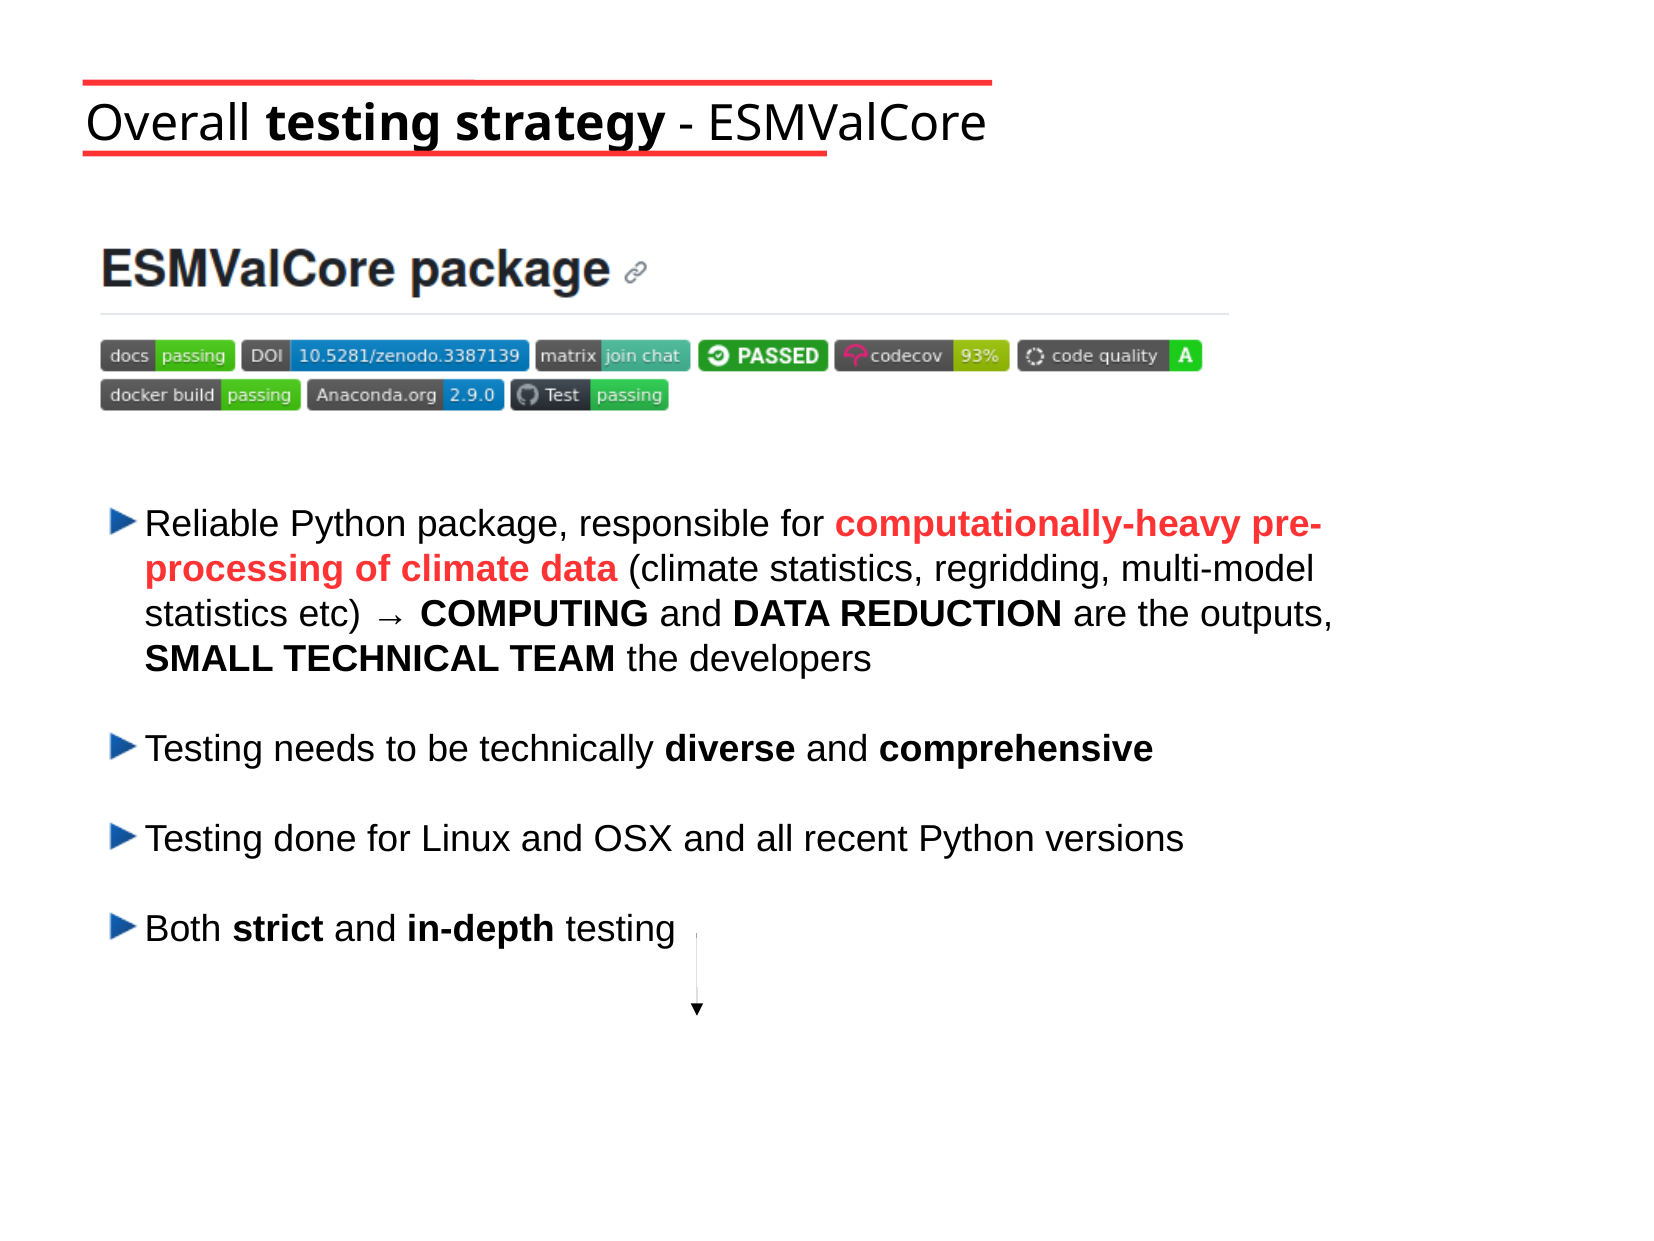

Overall testing strategy - ESMValCore
Reliable Python package, responsible for computationally-heavy pre-processing of climate data (climate statistics, regridding, multi-model statistics etc) → COMPUTING and DATA REDUCTION are the outputs, SMALL TECHNICAL TEAM the developers
Testing needs to be technically diverse and comprehensive
Testing done for Linux and OSX and all recent Python versions
Both strict and in-depth testing